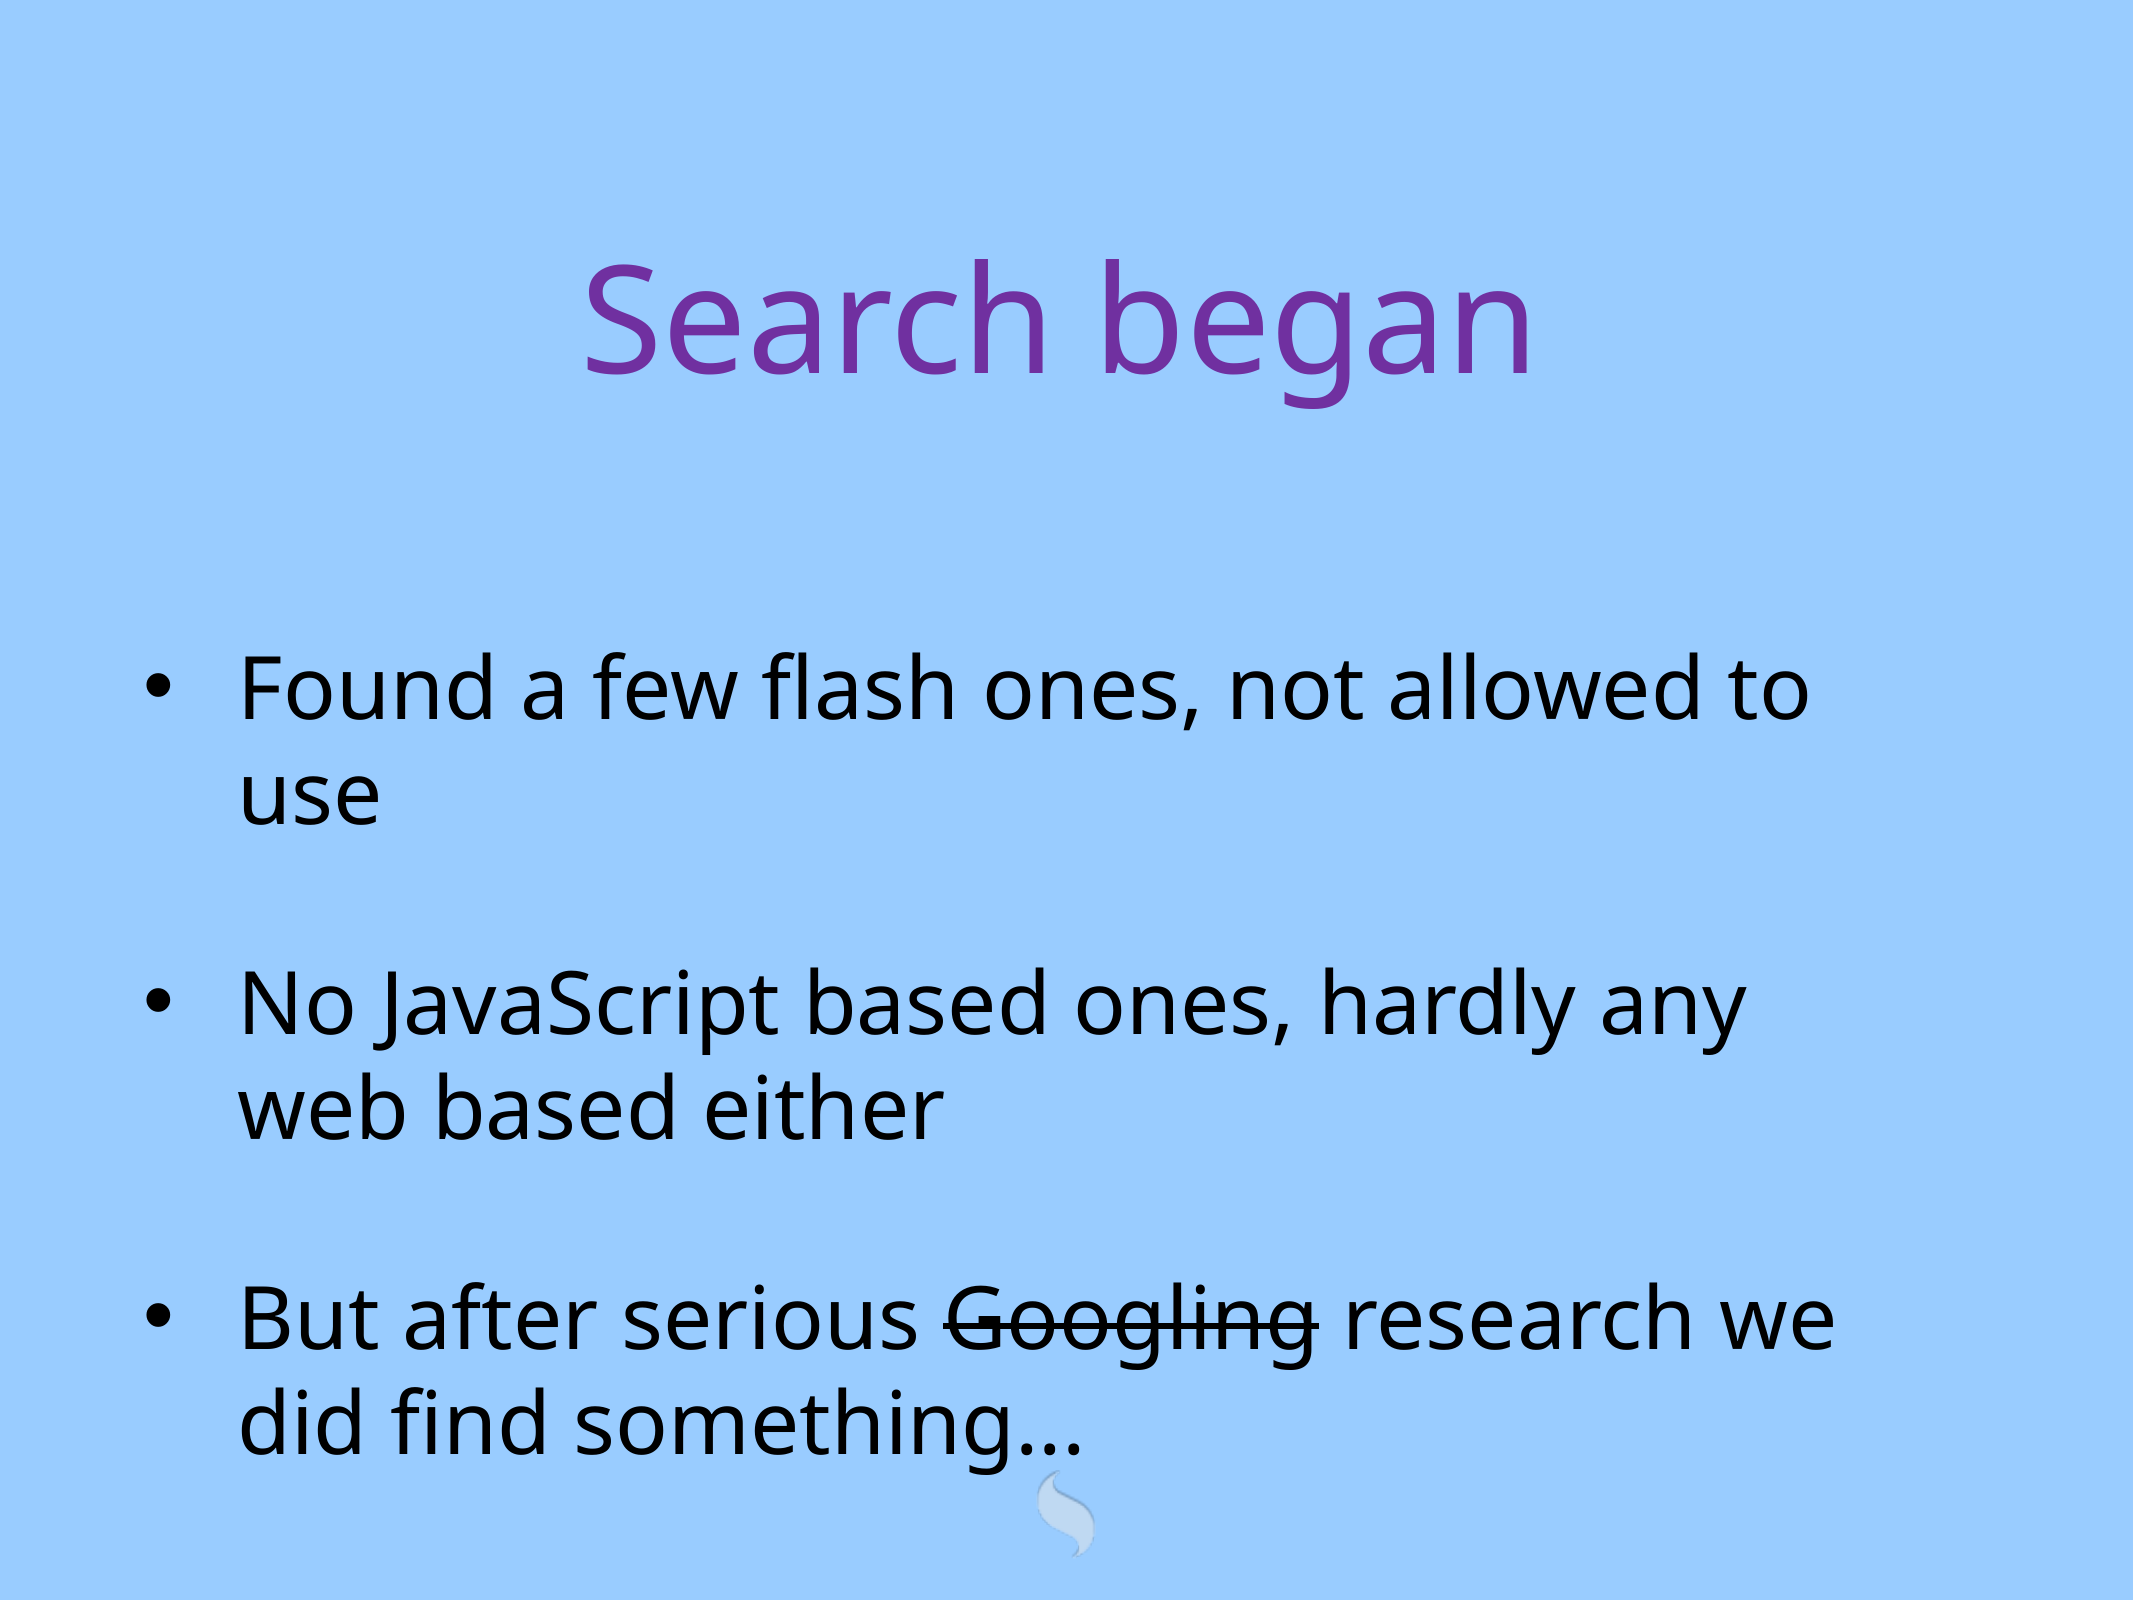

Search began
Found a few flash ones, not allowed to use
No JavaScript based ones, hardly any web based either
But after serious Googling research we did find something...